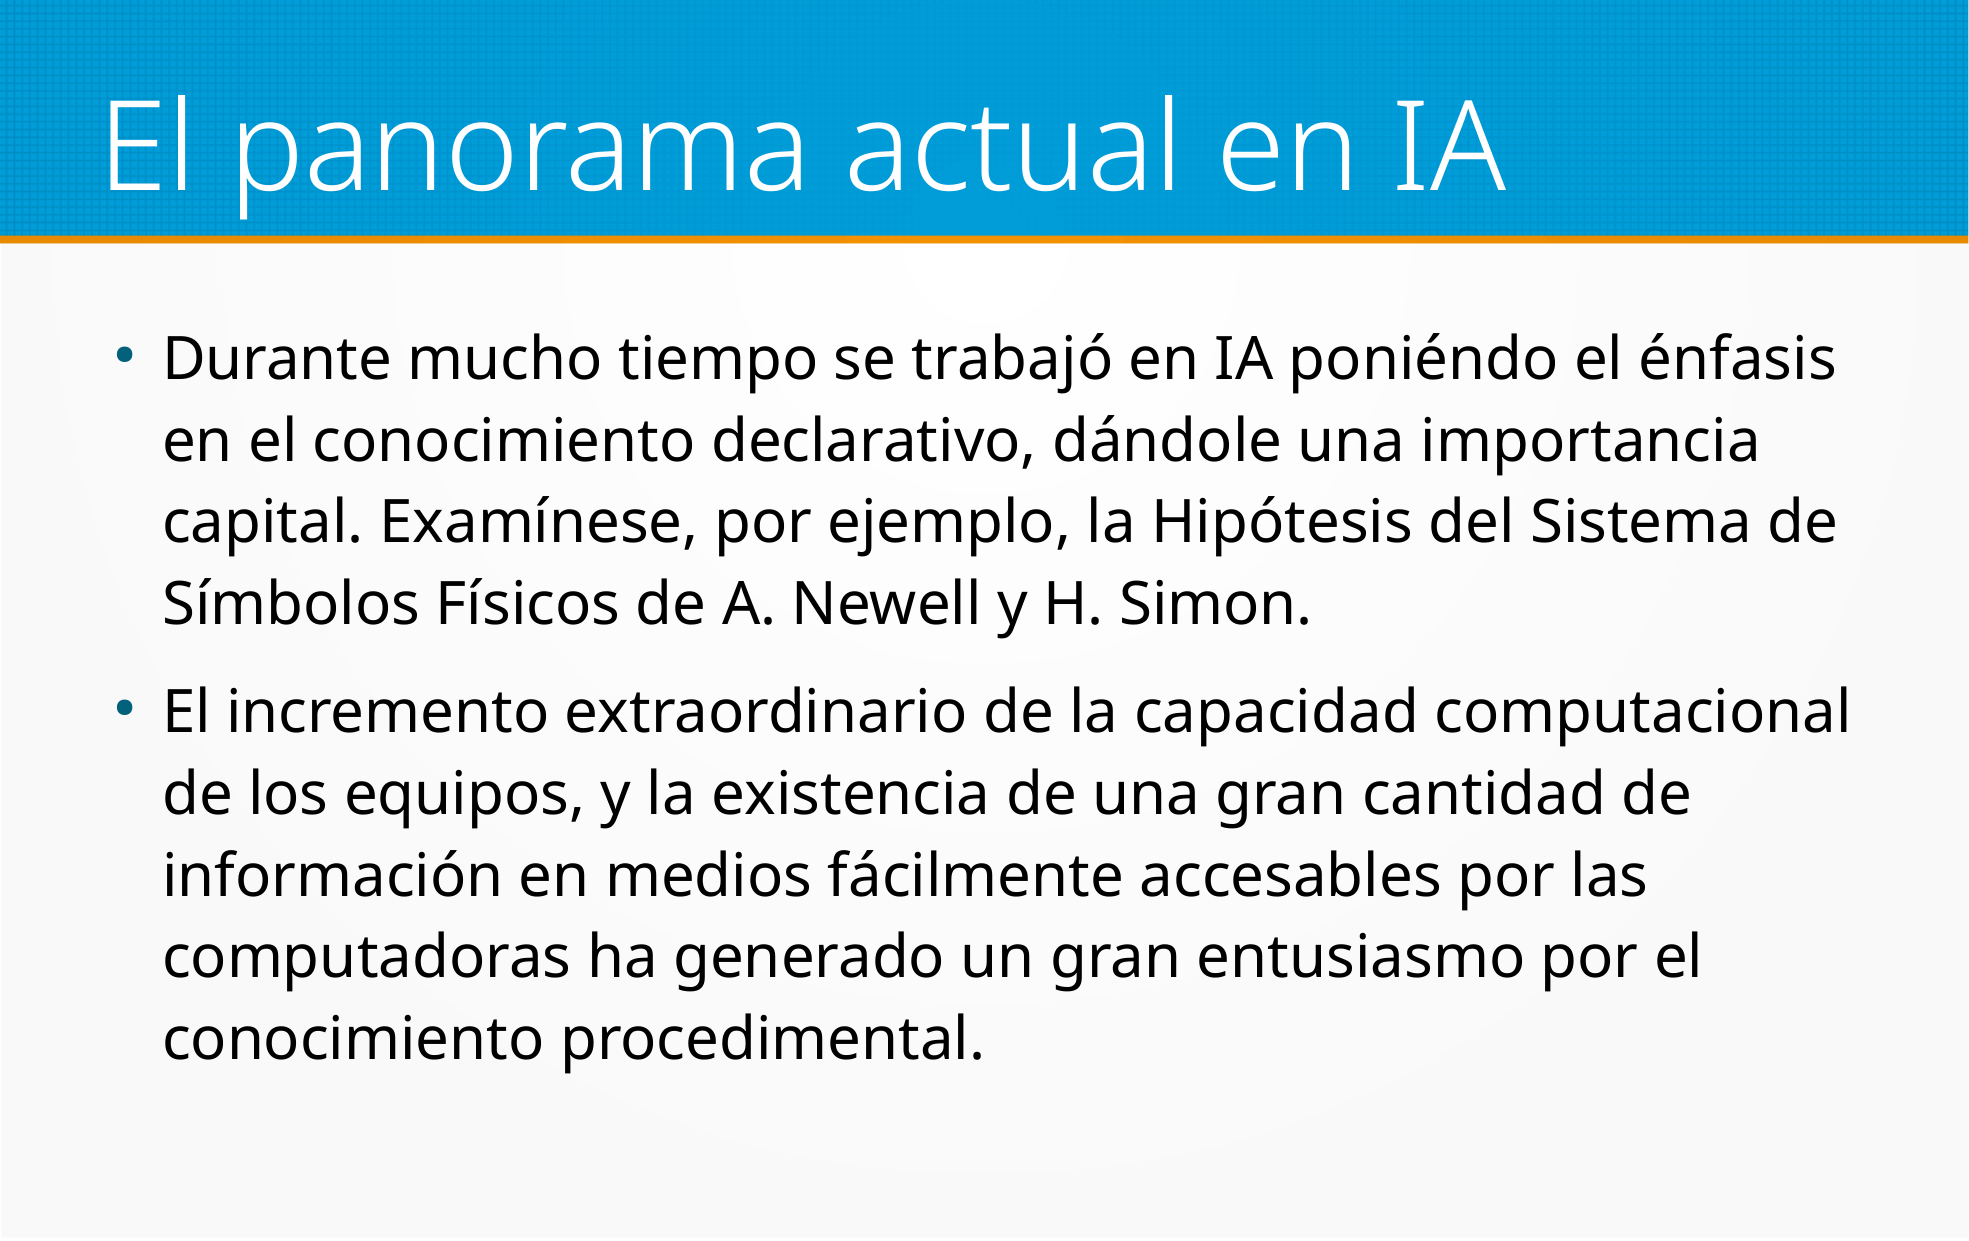

# El panorama actual en IA
Durante mucho tiempo se trabajó en IA poniéndo el énfasis en el conocimiento declarativo, dándole una importancia capital. Examínese, por ejemplo, la Hipótesis del Sistema de Símbolos Físicos de A. Newell y H. Simon.
El incremento extraordinario de la capacidad computacional de los equipos, y la existencia de una gran cantidad de información en medios fácilmente accesables por las computadoras ha generado un gran entusiasmo por el conocimiento procedimental.